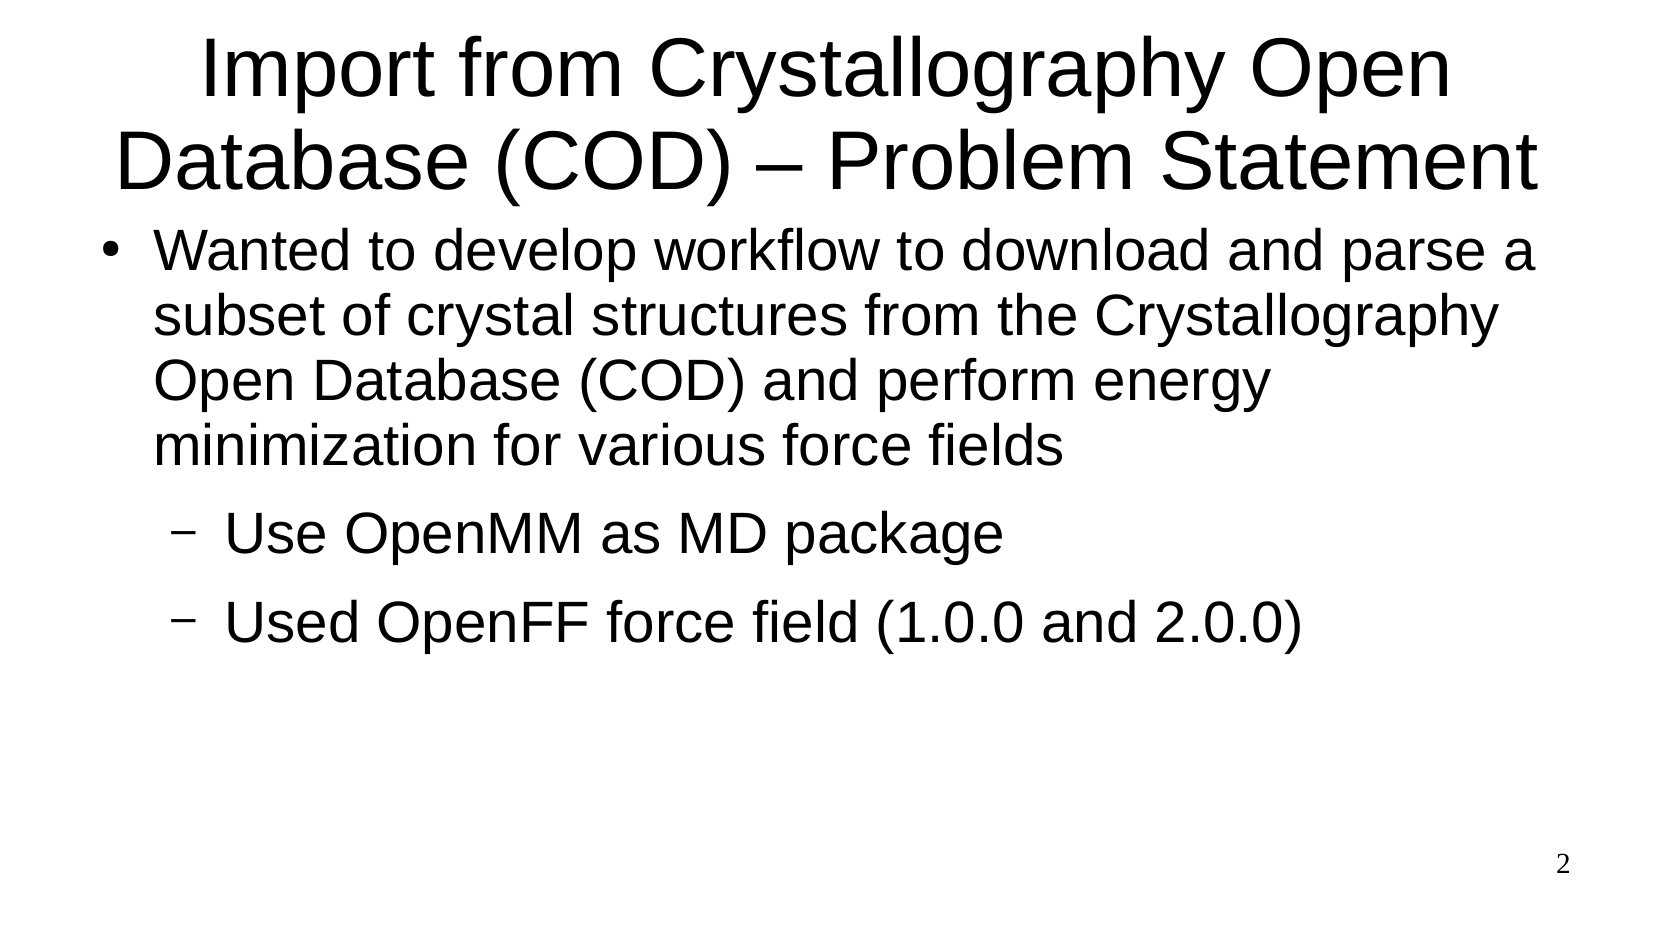

# Import from Crystallography Open Database (COD) – Problem Statement
Wanted to develop workflow to download and parse a subset of crystal structures from the Crystallography Open Database (COD) and perform energy minimization for various force fields
Use OpenMM as MD package
Used OpenFF force field (1.0.0 and 2.0.0)
2